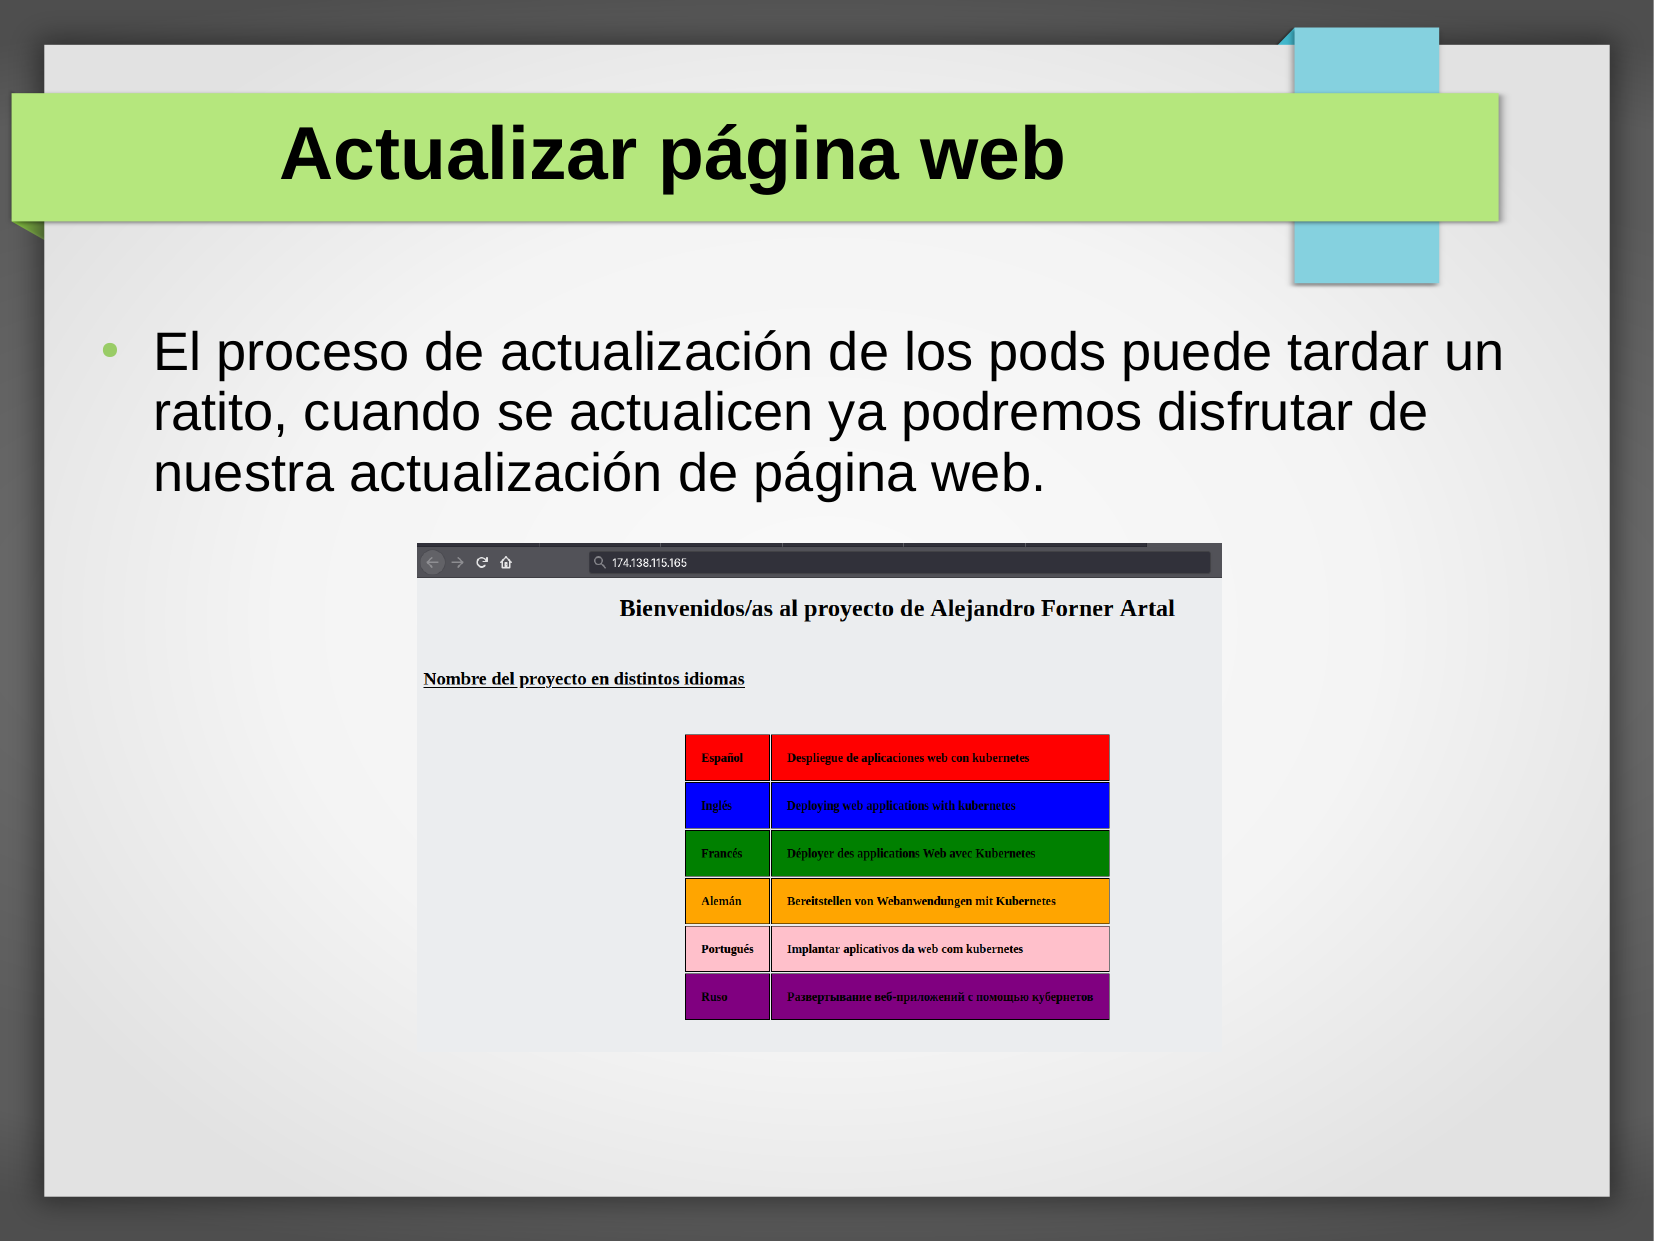

# Actualizar página web
El proceso de actualización de los pods puede tardar un ratito, cuando se actualicen ya podremos disfrutar de nuestra actualización de página web.